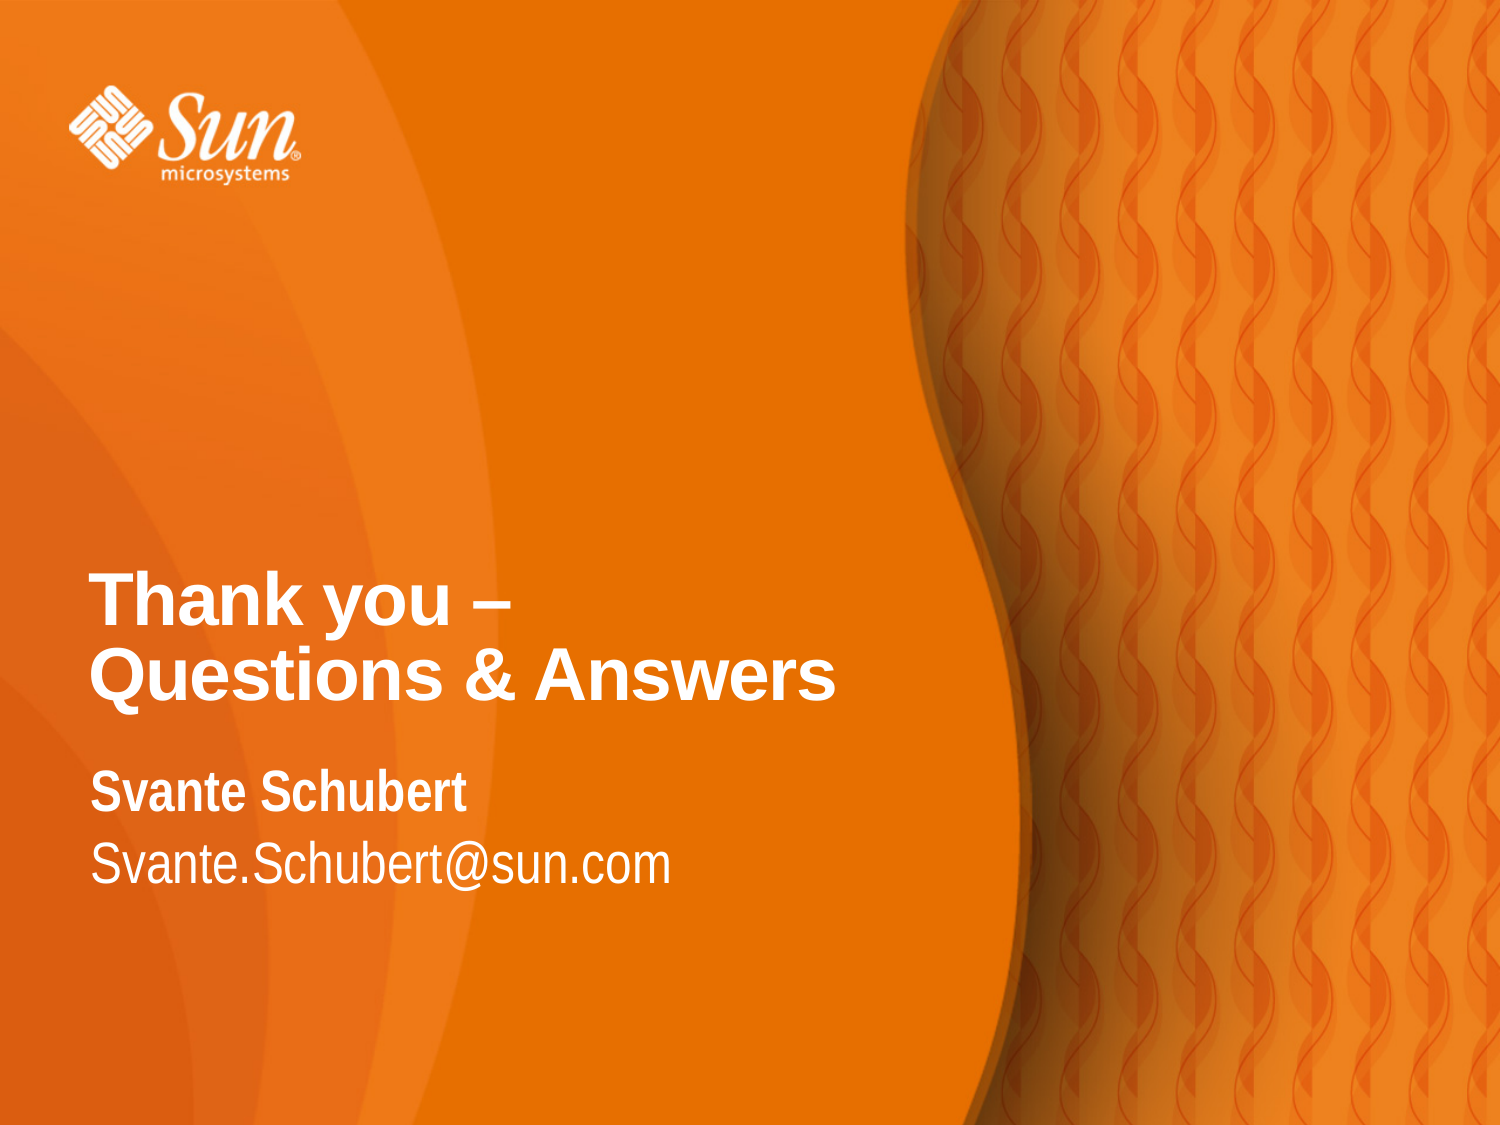

# Thank you – Questions & Answers
Svante Schubert
Svante.Schubert@sun.com